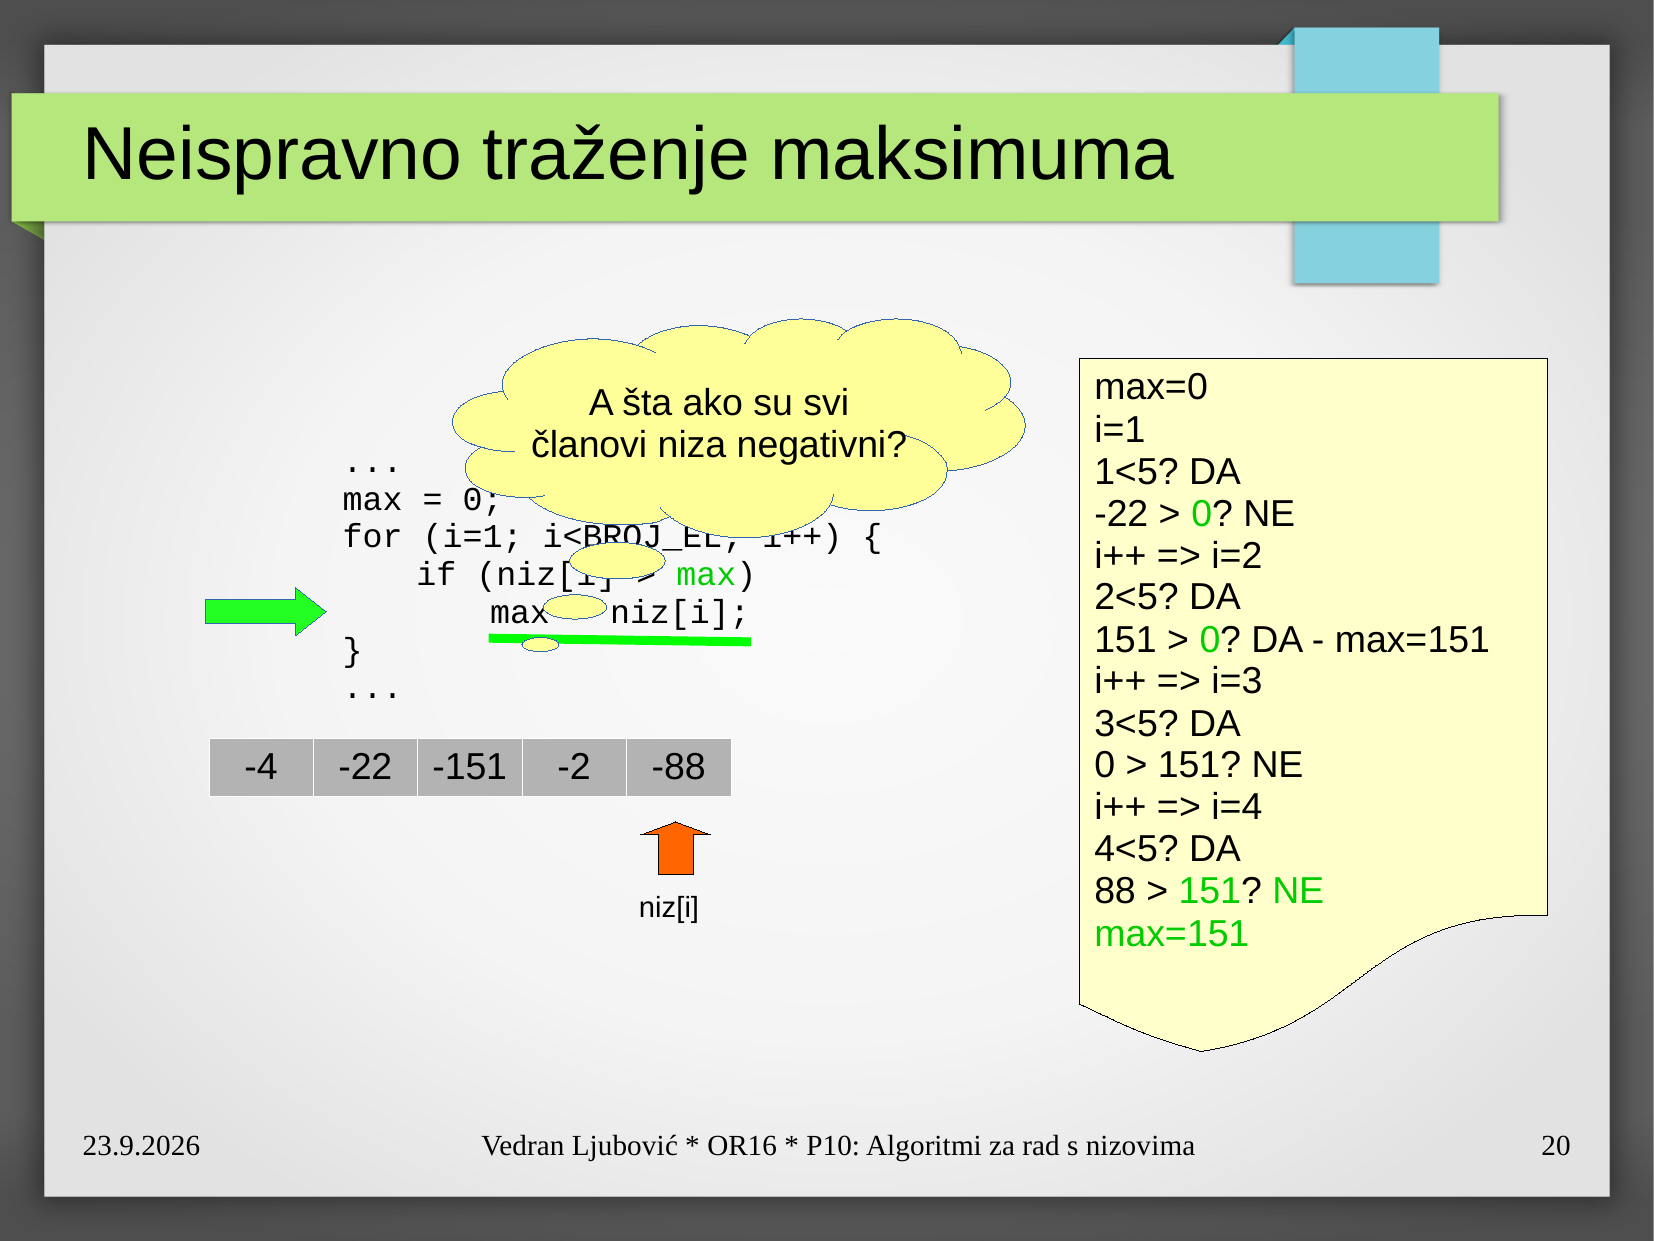

# Neispravno traženje maksimuma
A šta ako su svi
članovi niza negativni?
max=0
i=1
1<5? DA
-22 > 0? NE
i++ => i=2
2<5? DA
151 > 0? DA - max=151
i++ => i=3
3<5? DA
0 > 151? NE
i++ => i=4
4<5? DA
88 > 151? NE
max=151
	...
	max = 0;
	for (i=1; i<BROJ_EL; i++) {
		if (niz[i] > max)
			max = niz[i];
	}
	...
| -4 | -22 | -151 | -2 | -88 |
| --- | --- | --- | --- | --- |
 niz[i]
Vedran Ljubović * OR16 * P10: Algoritmi za rad s nizovima
20